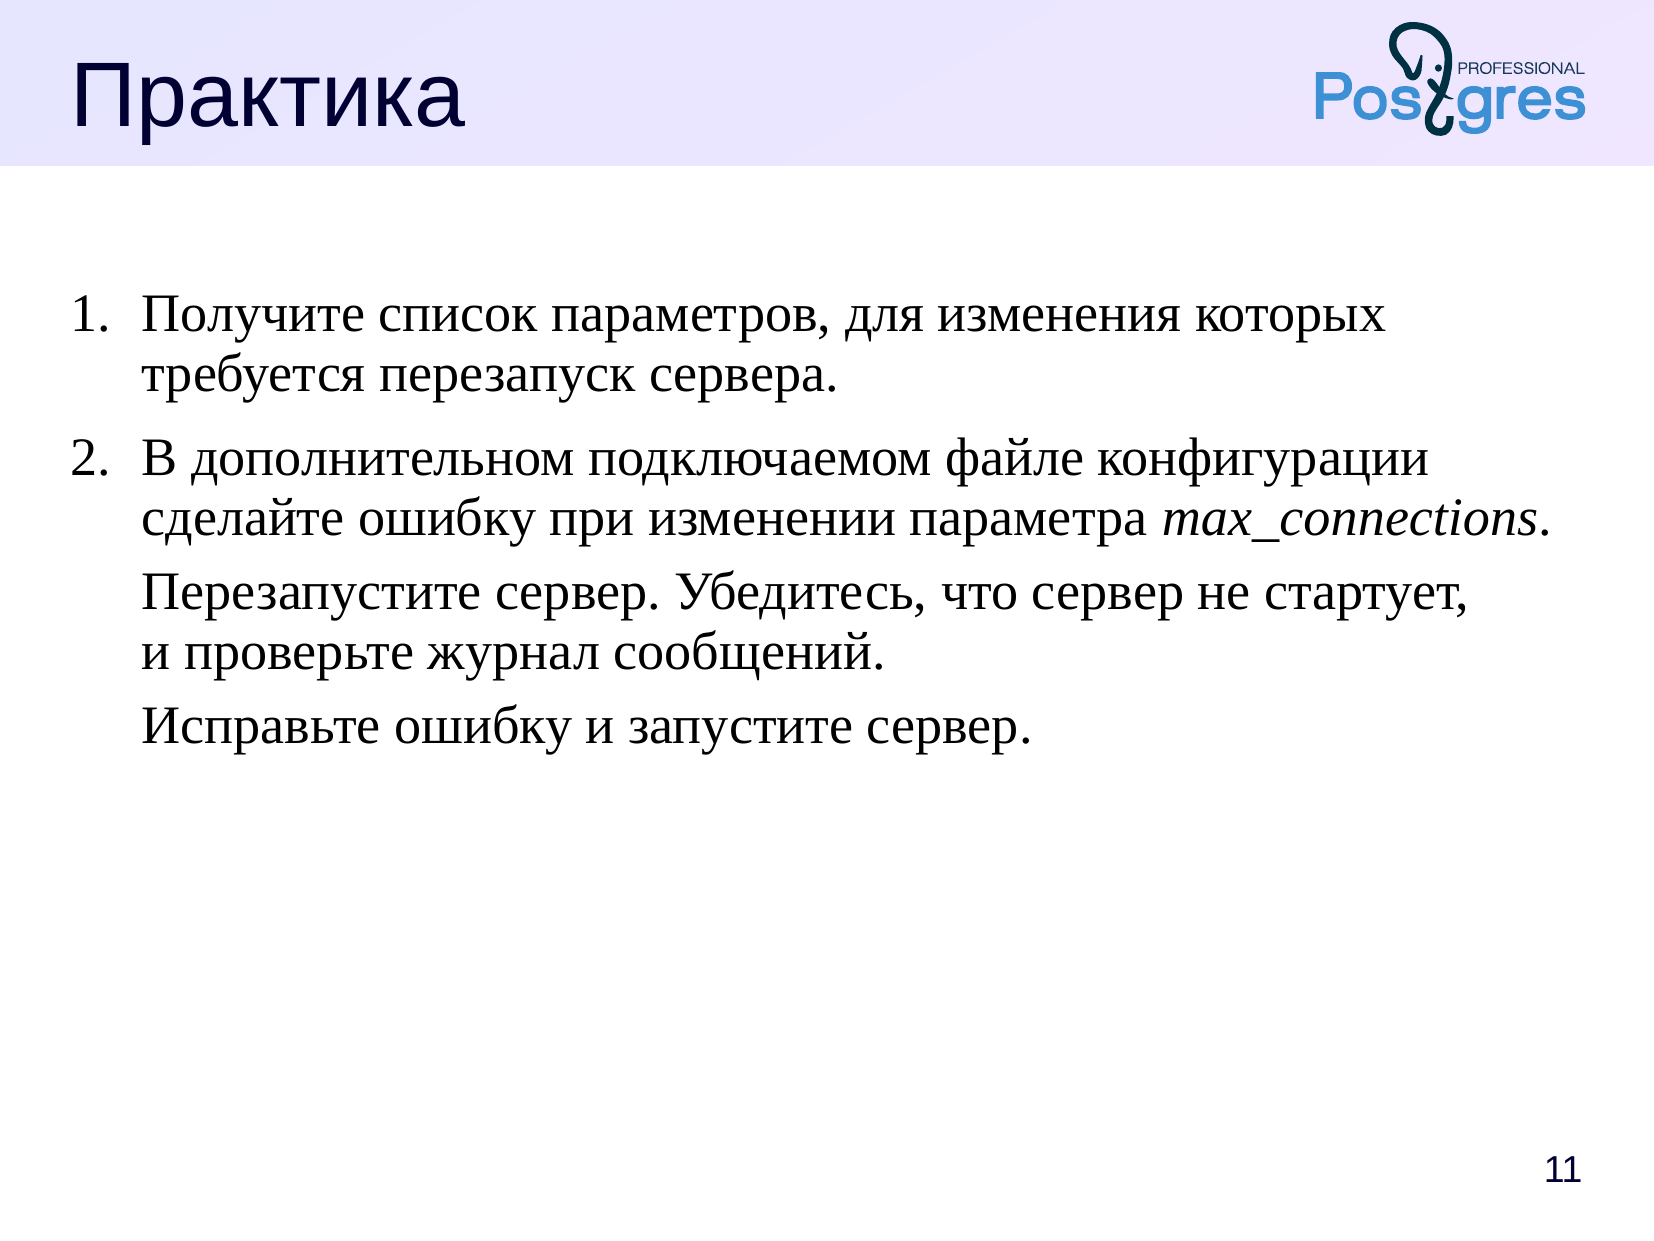

# Практика
Получите список параметров, для изменения которых требуется перезапуск сервера.
В дополнительном подключаемом файле конфигурации сделайте ошибку при изменении параметра max_connections.
Перезапустите сервер. Убедитесь, что сервер не стартует,
и проверьте журнал сообщений.
Исправьте ошибку и запустите сервер.